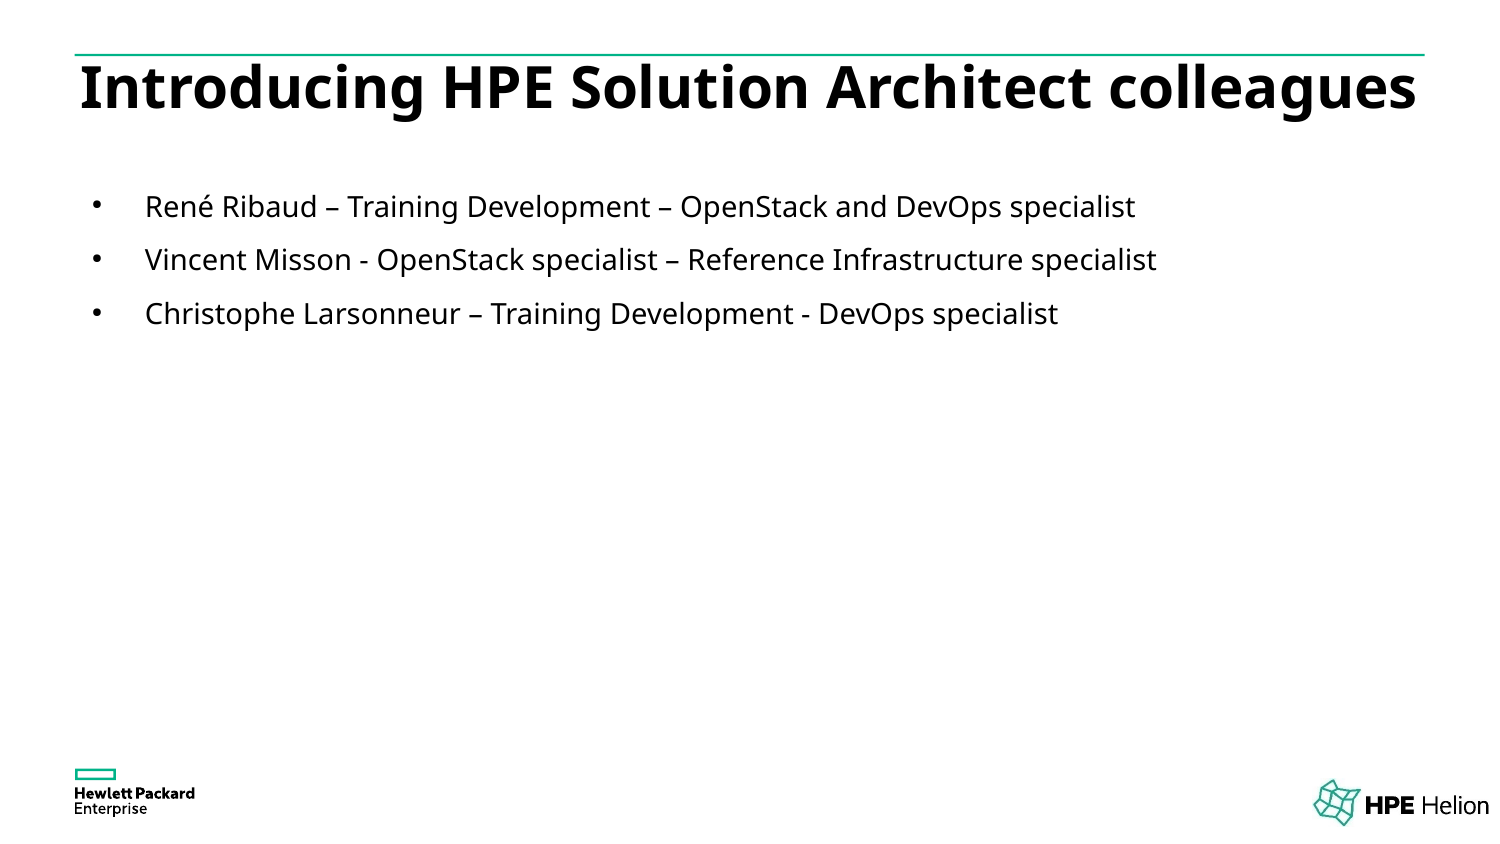

# Introducing HPE Solution Architect colleagues
René Ribaud – Training Development – OpenStack and DevOps specialist
Vincent Misson - OpenStack specialist – Reference Infrastructure specialist
Christophe Larsonneur – Training Development - DevOps specialist